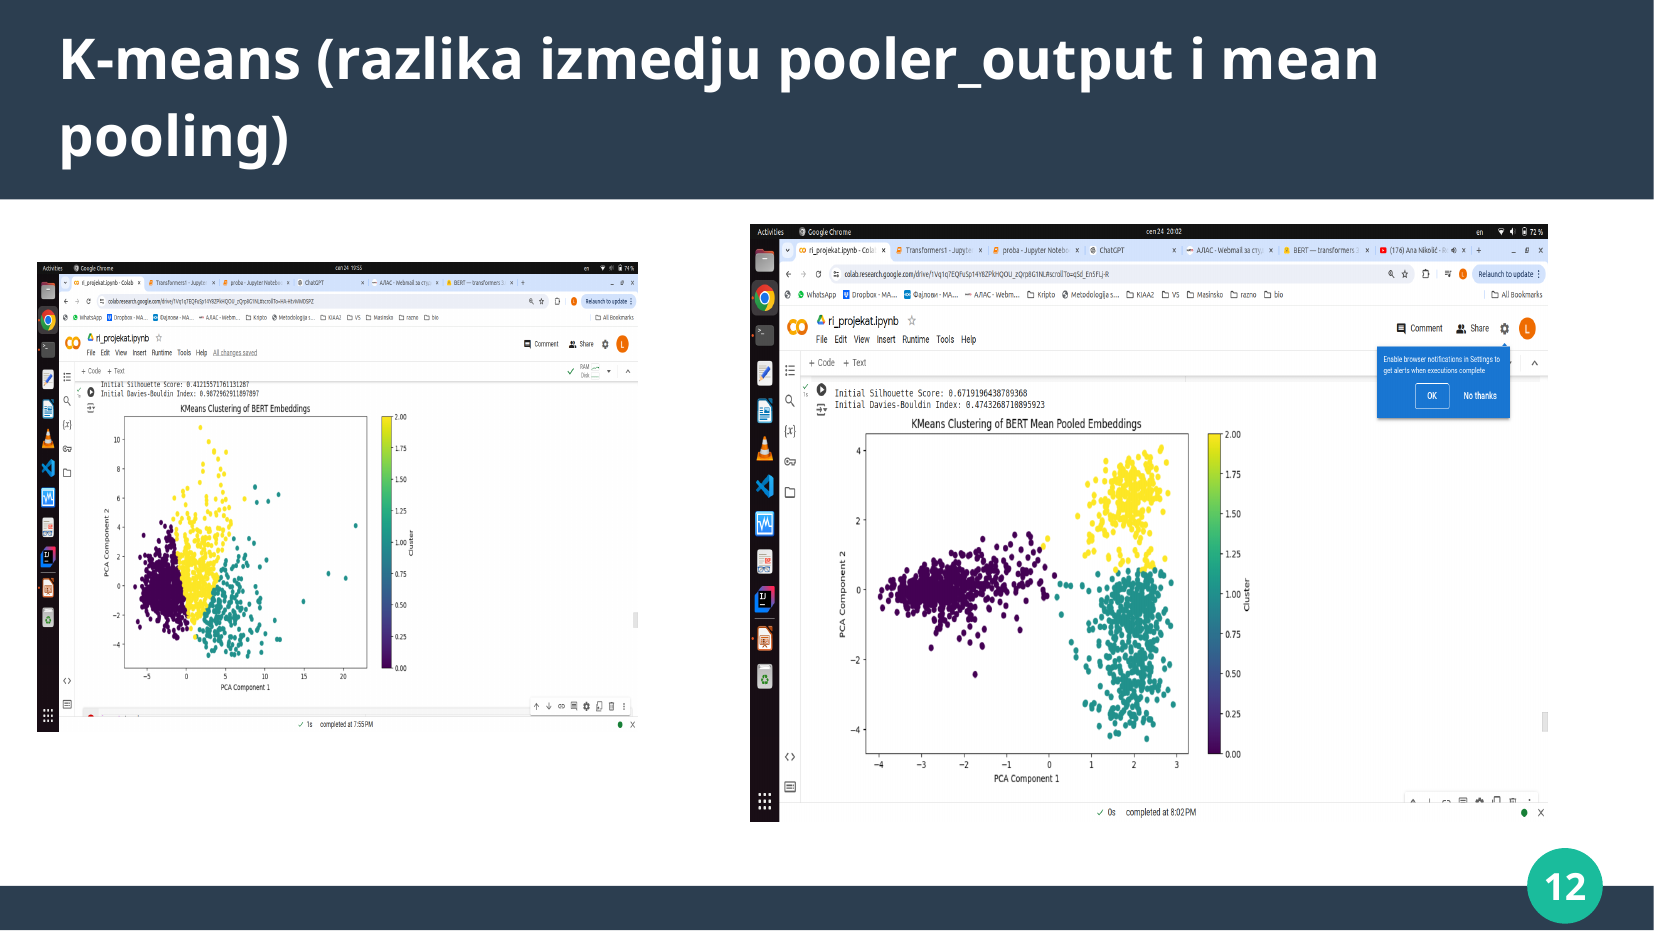

# K-means (razlika izmedju pooler_output i mean pooling)